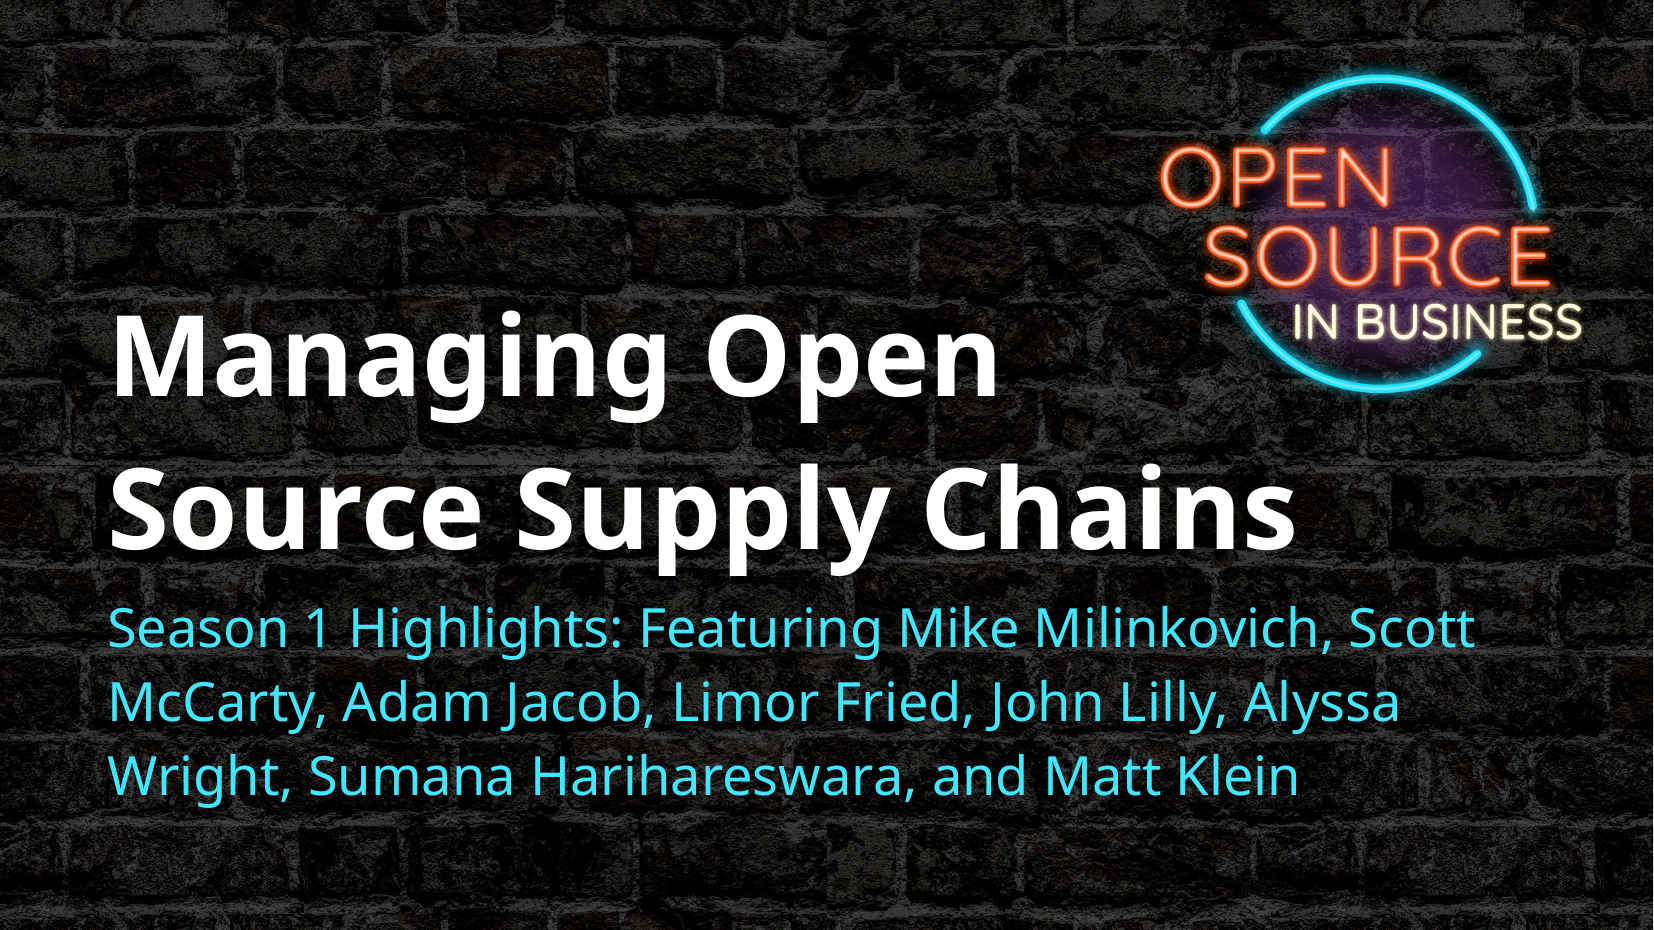

# Managing Open Source Supply Chains
Season 1 Highlights: Featuring Mike Milinkovich, Scott McCarty, Adam Jacob, Limor Fried, John Lilly, Alyssa Wright, Sumana Harihareswara, and Matt Klein